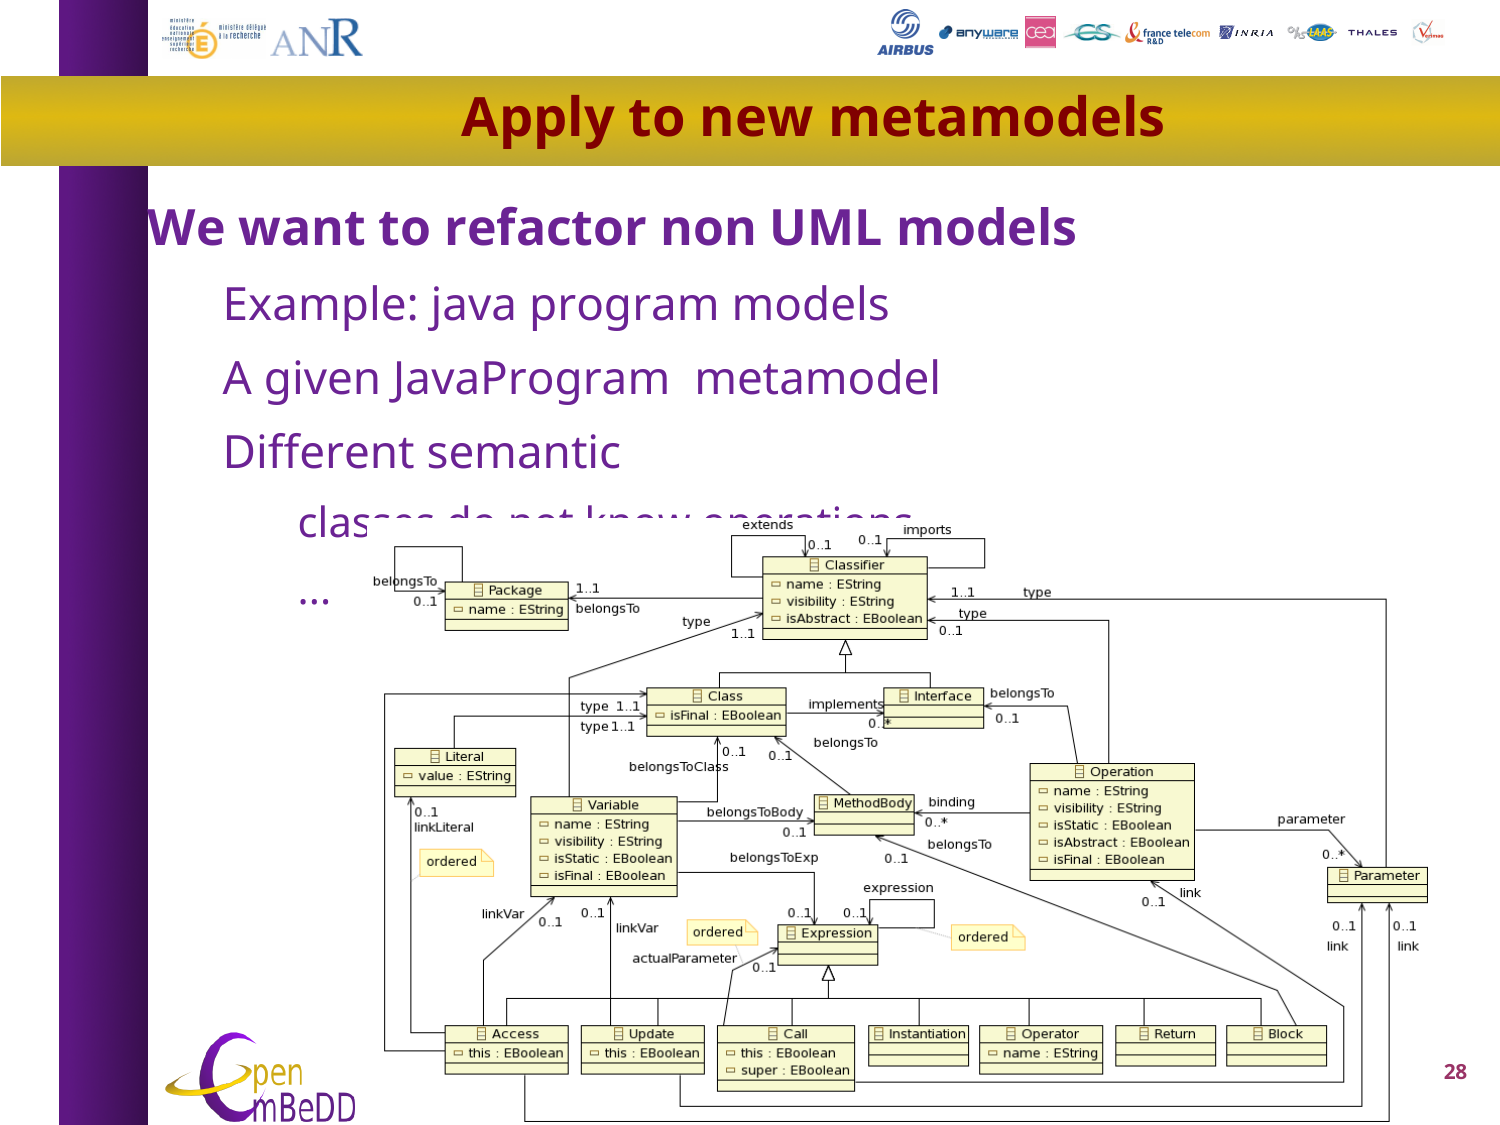

# Apply to new metamodels
We want to refactor non UML models
Example: java program models
A given JavaProgram metamodel
Different semantic
classes do not know operations
...
Pied de page
Pied de page fixe
28